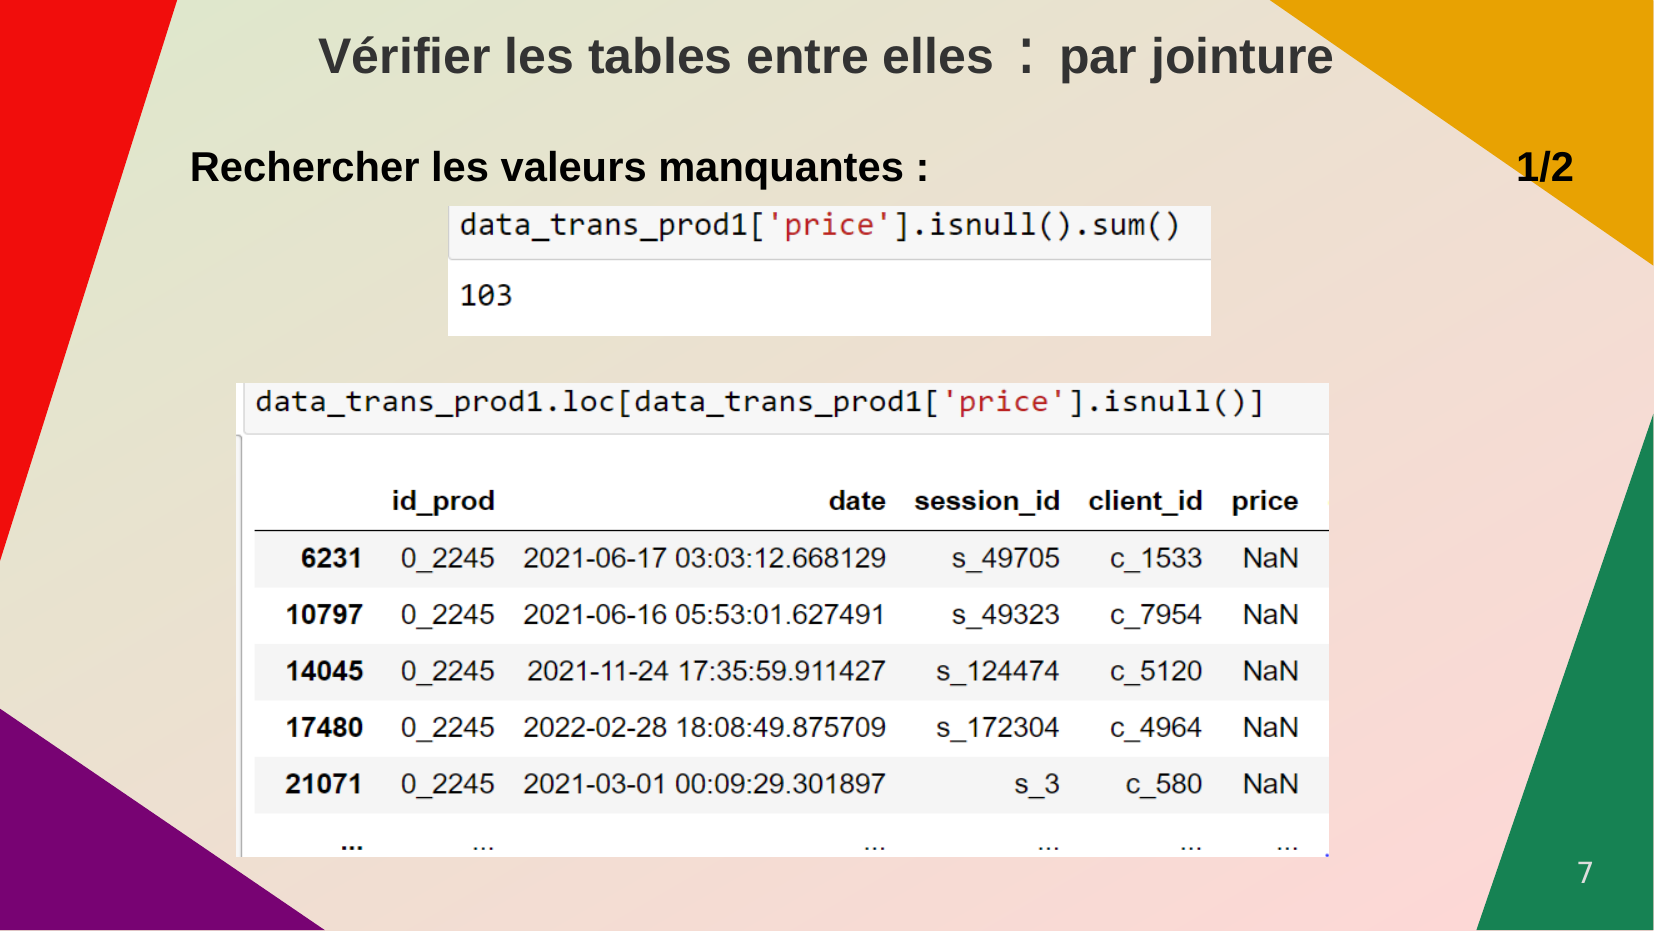

# Vérifier les tables entre elles : par jointure
Rechercher les valeurs manquantes : 1/2
7